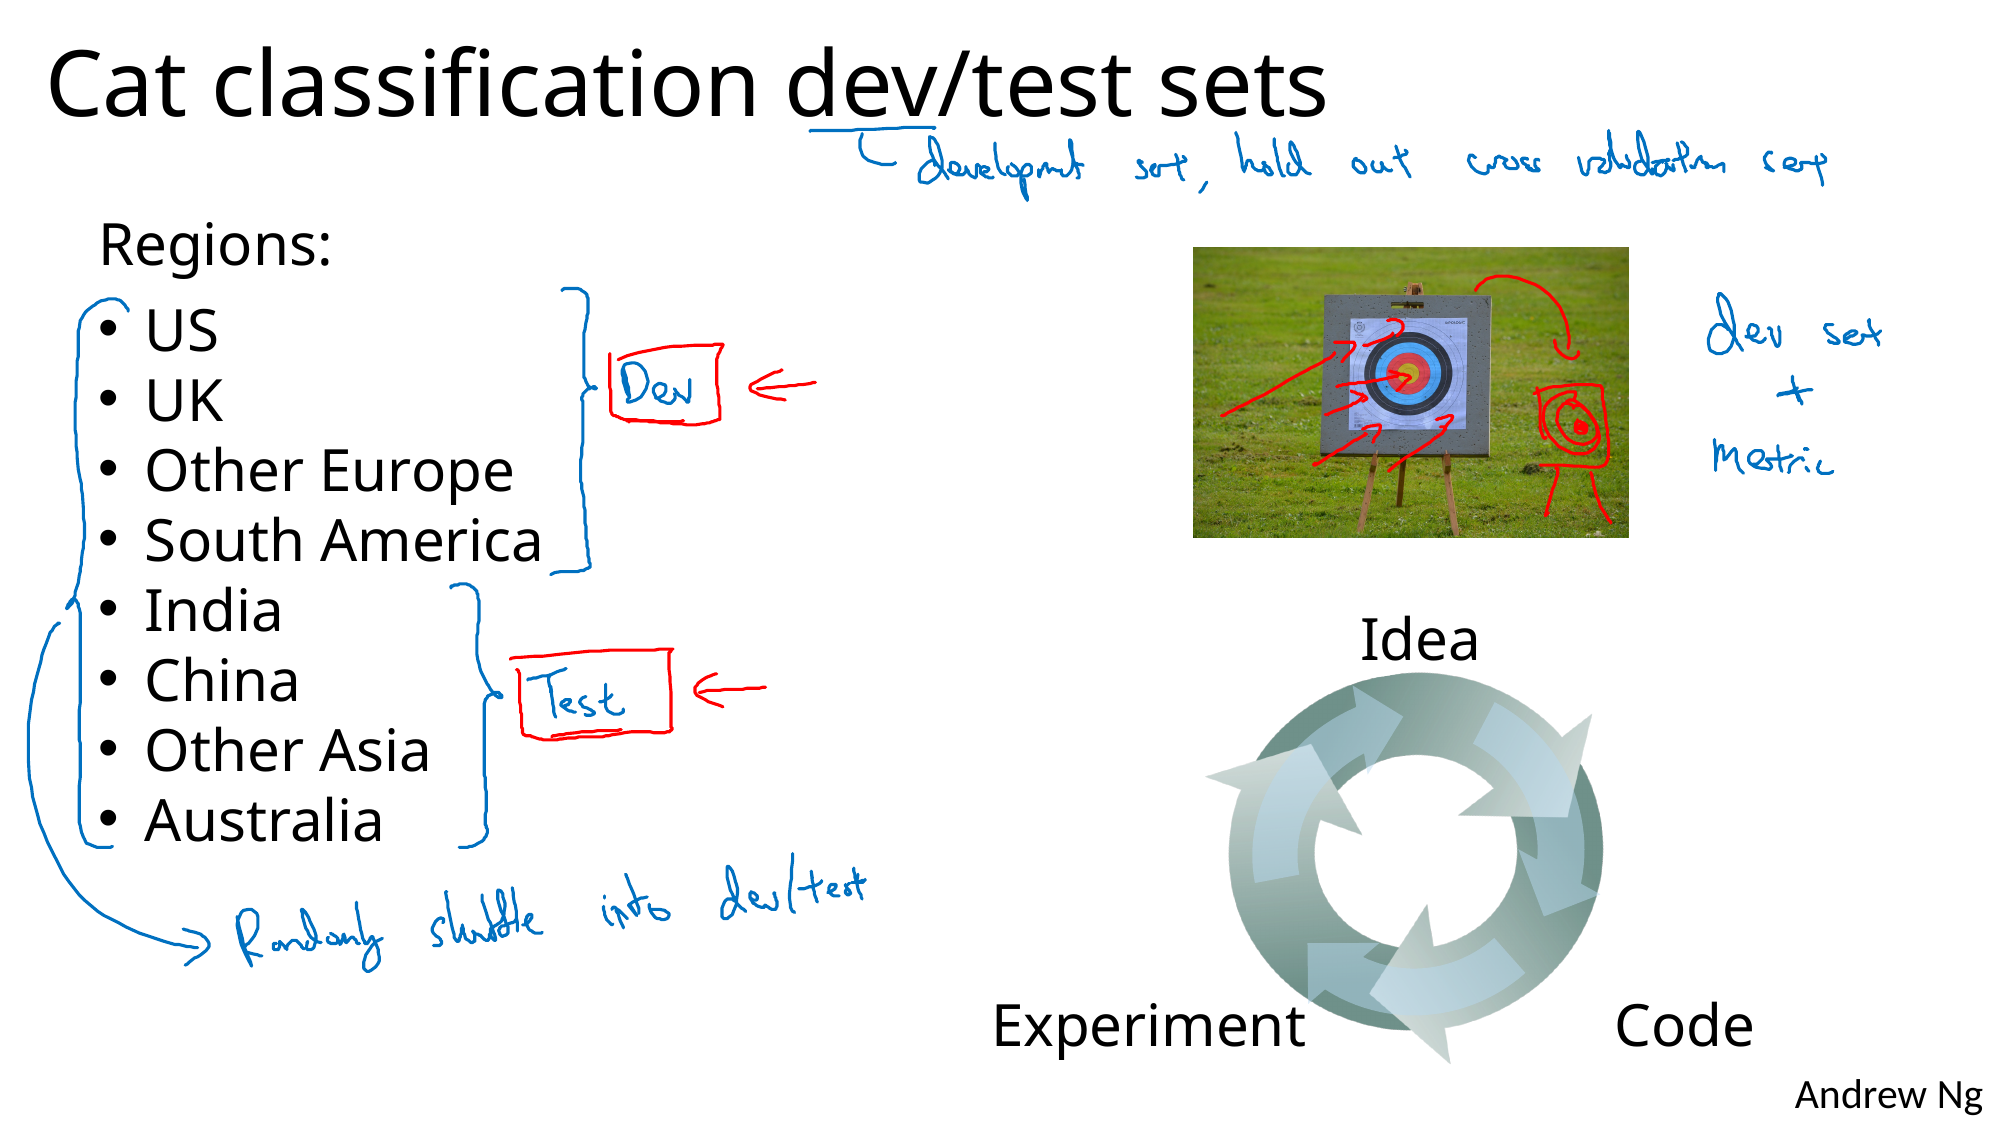

# Cat classification dev/test sets
Regions:
US
UK
Other Europe
South America
India
China
Other Asia
Australia
Idea
Experiment
Code